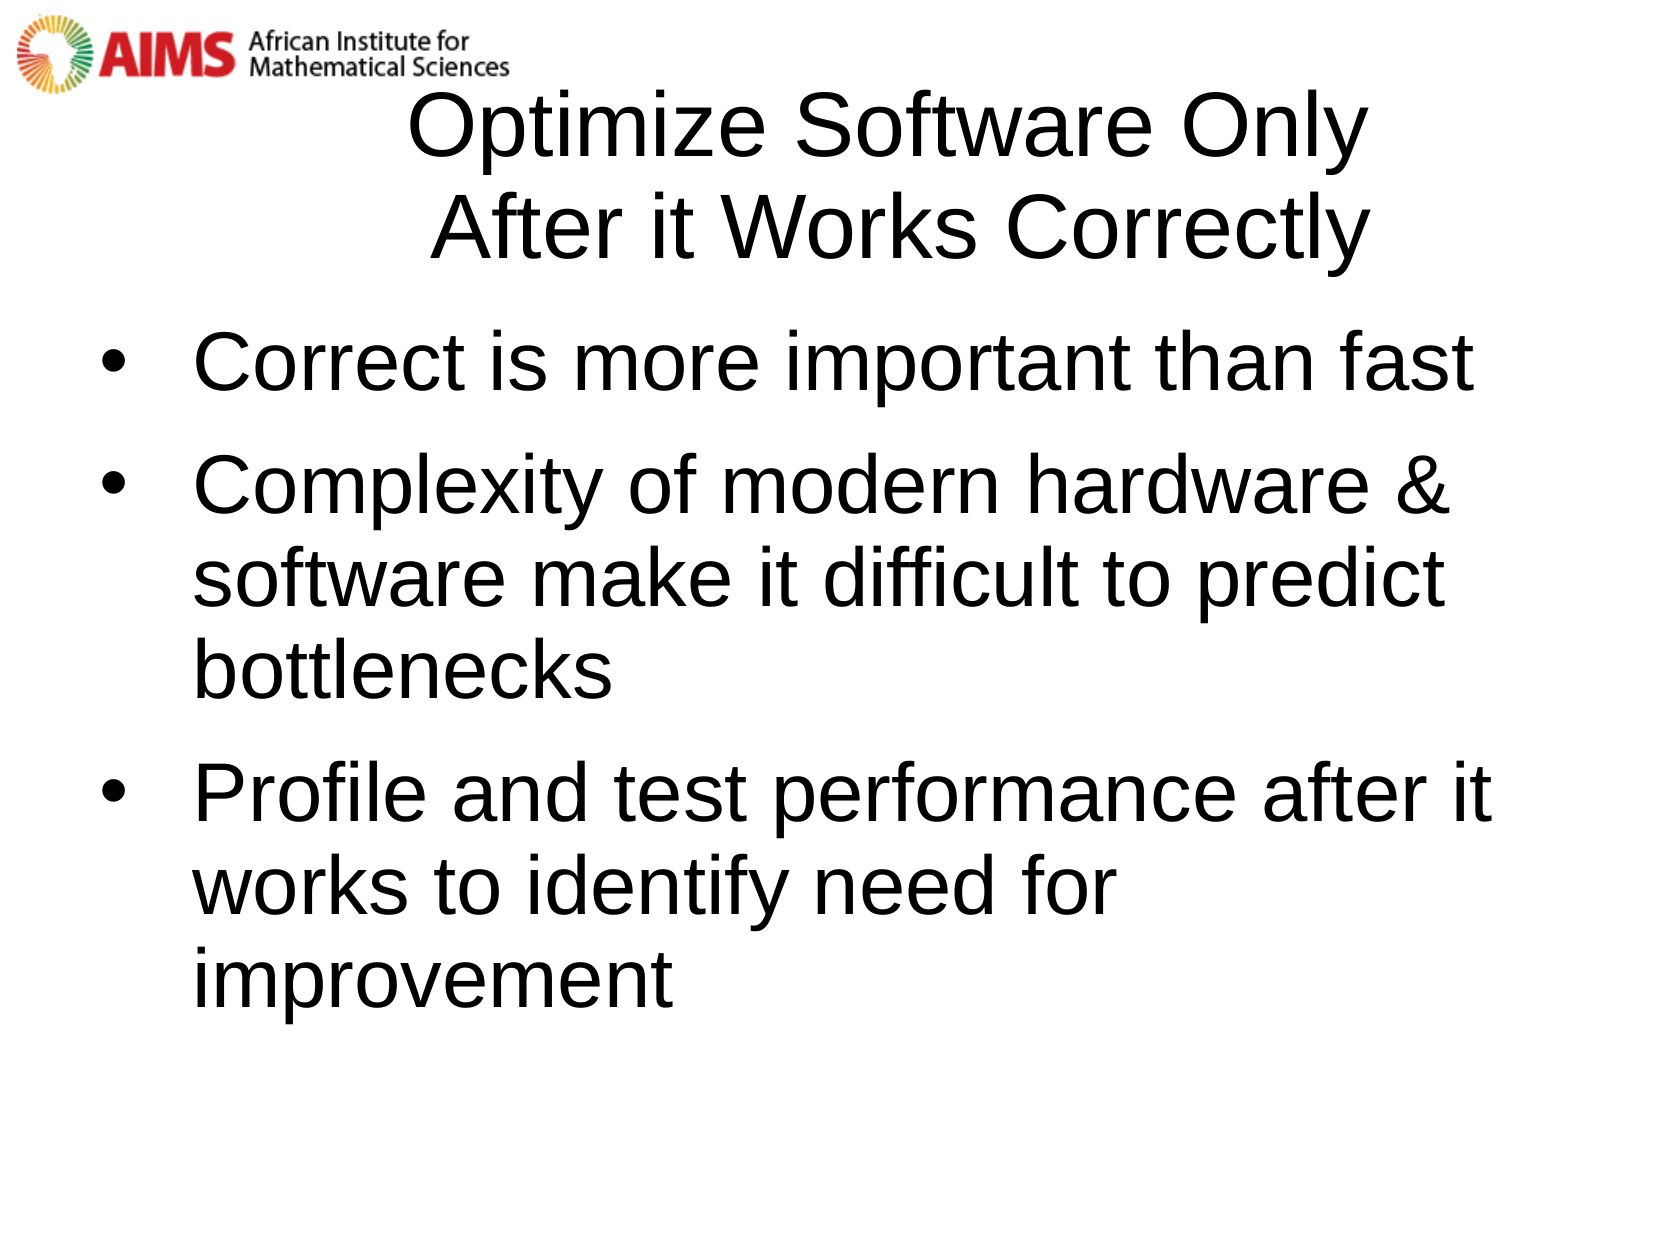

# Optimize Software Only After it Works Correctly
Correct is more important than fast
Complexity of modern hardware & software make it difficult to predict bottlenecks
Profile and test performance after it works to identify need for improvement